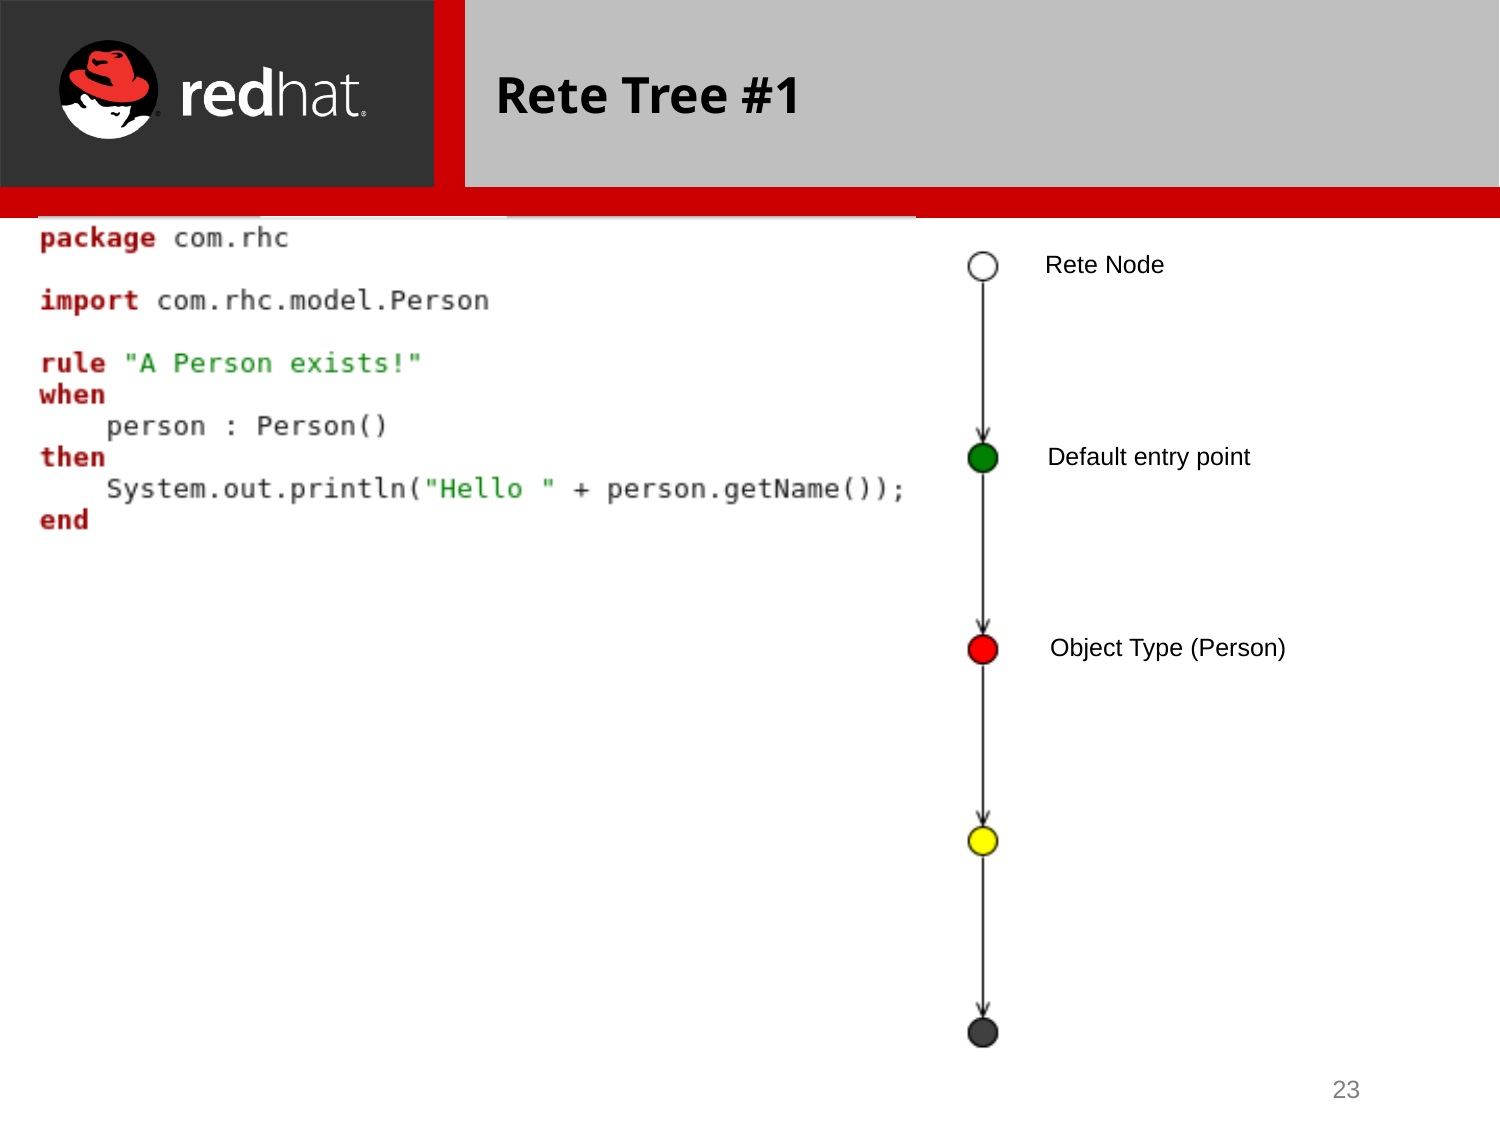

# Rete Tree #1
Rete Node
Default entry point
Object Type (Person)